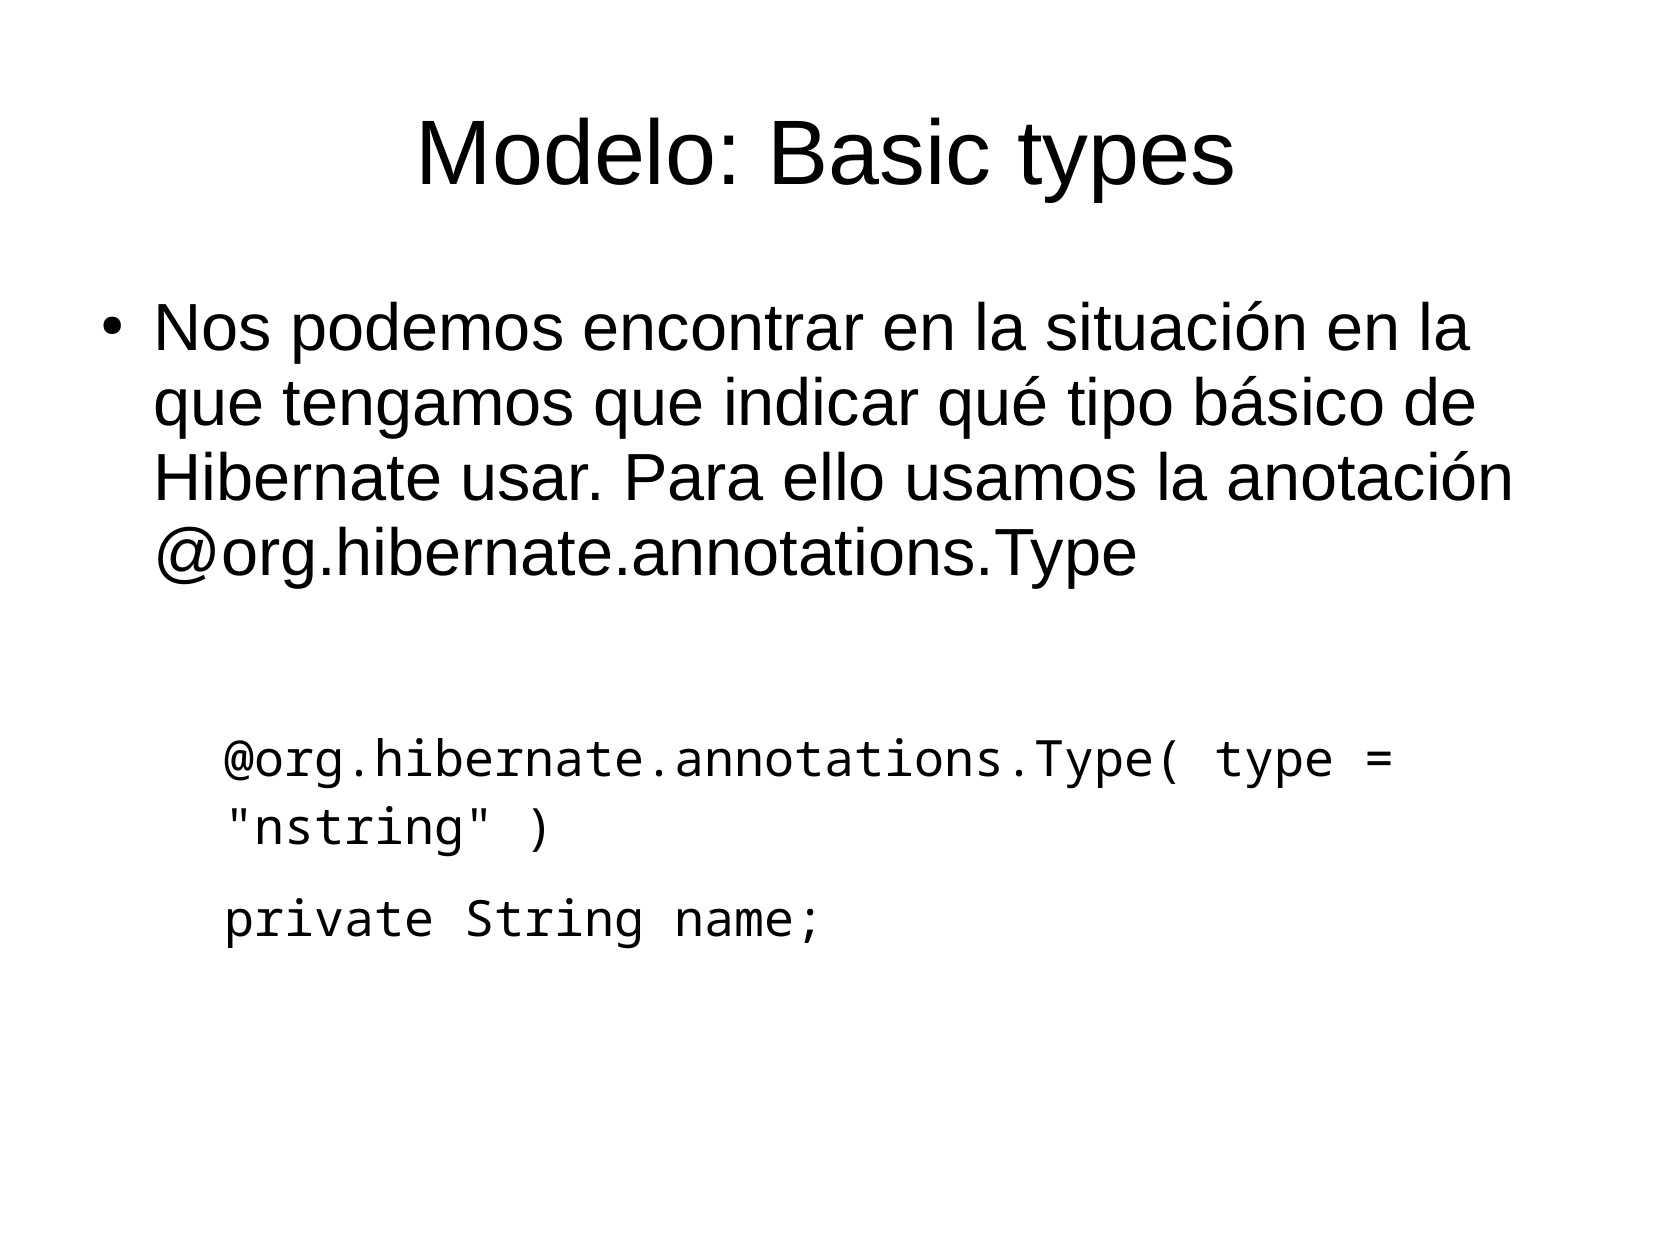

# Modelo: Basic types
Nos podemos encontrar en la situación en la que tengamos que indicar qué tipo básico de Hibernate usar. Para ello usamos la anotación @org.hibernate.annotations.Type
@org.hibernate.annotations.Type( type = "nstring" )
private String name;